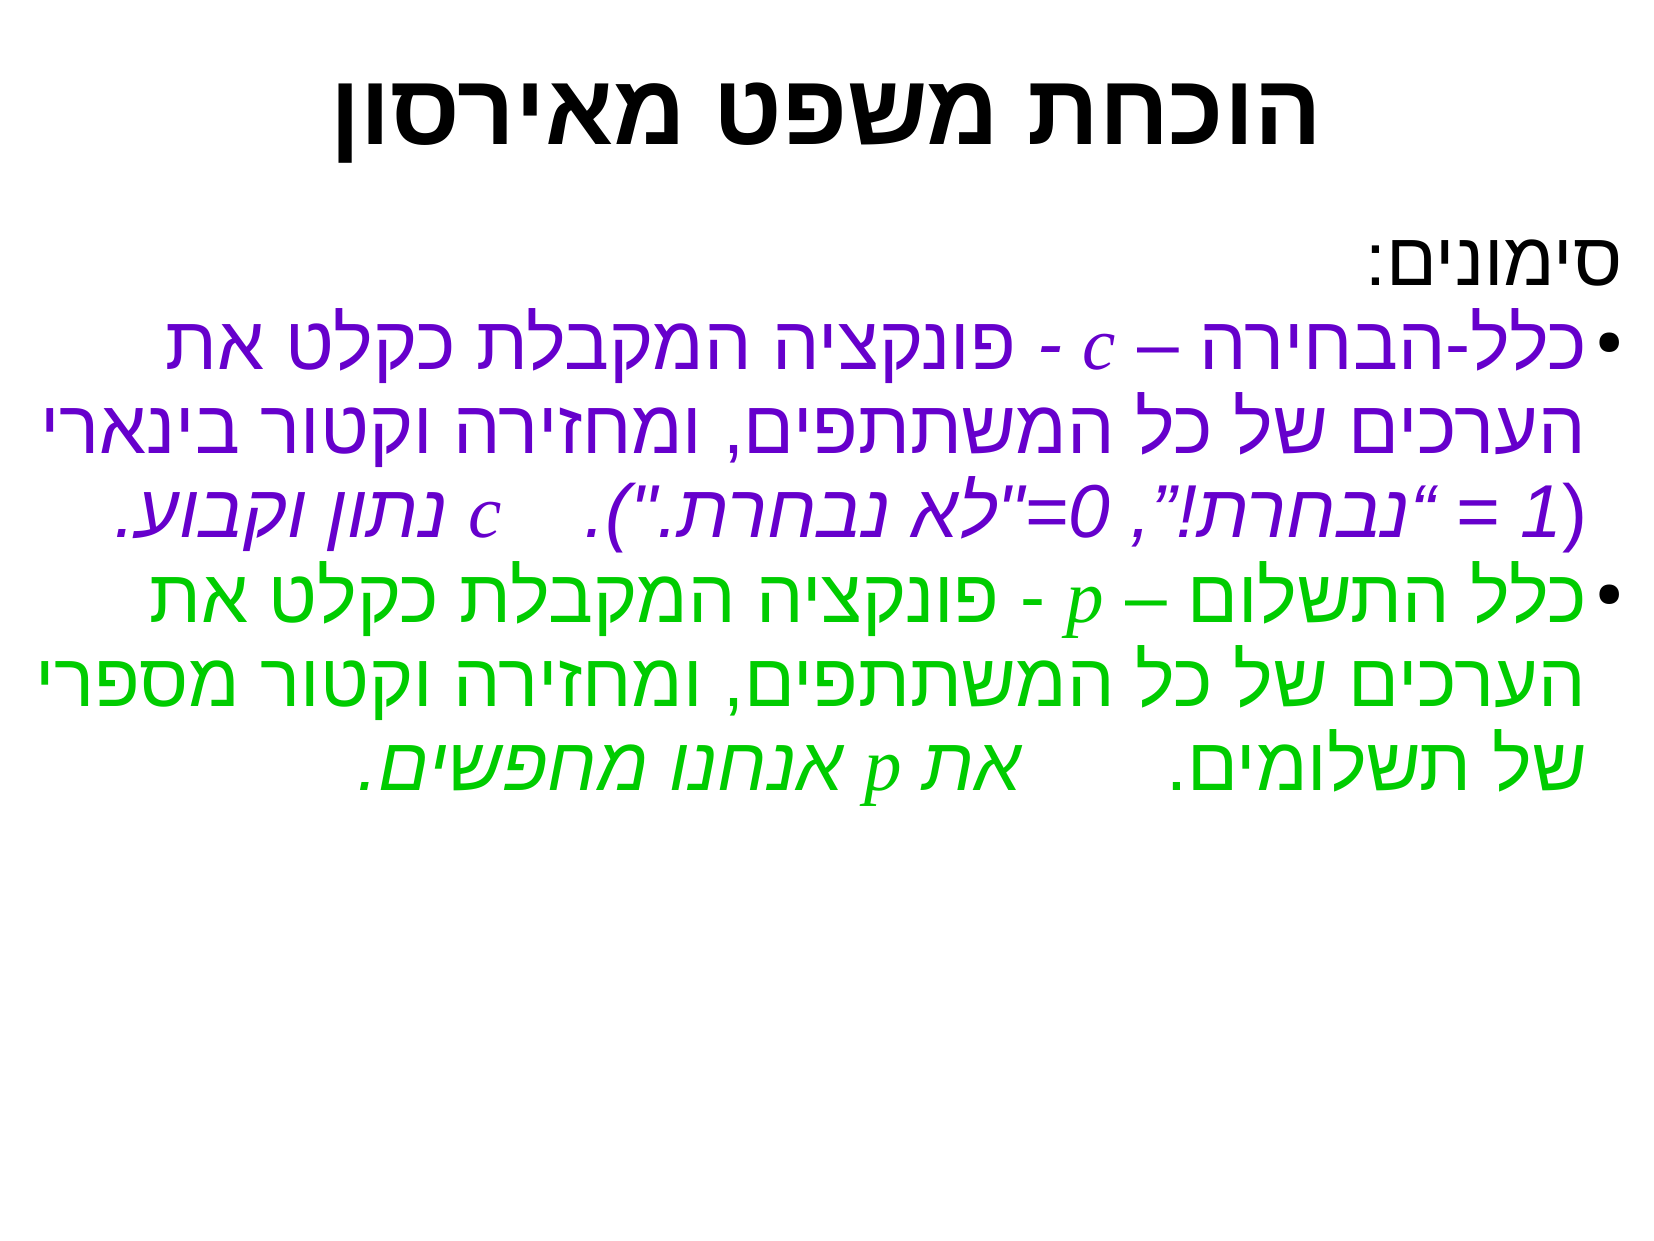

# הוכחת משפט מאירסון
סימונים:
כלל-הבחירה – c - פונקציה המקבלת כקלט את הערכים של כל המשתתפים, ומחזירה וקטור בינארי (1 = “נבחרת!”, 0="לא נבחרת."). c נתון וקבוע.
כלל התשלום – p - פונקציה המקבלת כקלט את הערכים של כל המשתתפים, ומחזירה וקטור מספרי של תשלומים. את p אנחנו מחפשים.